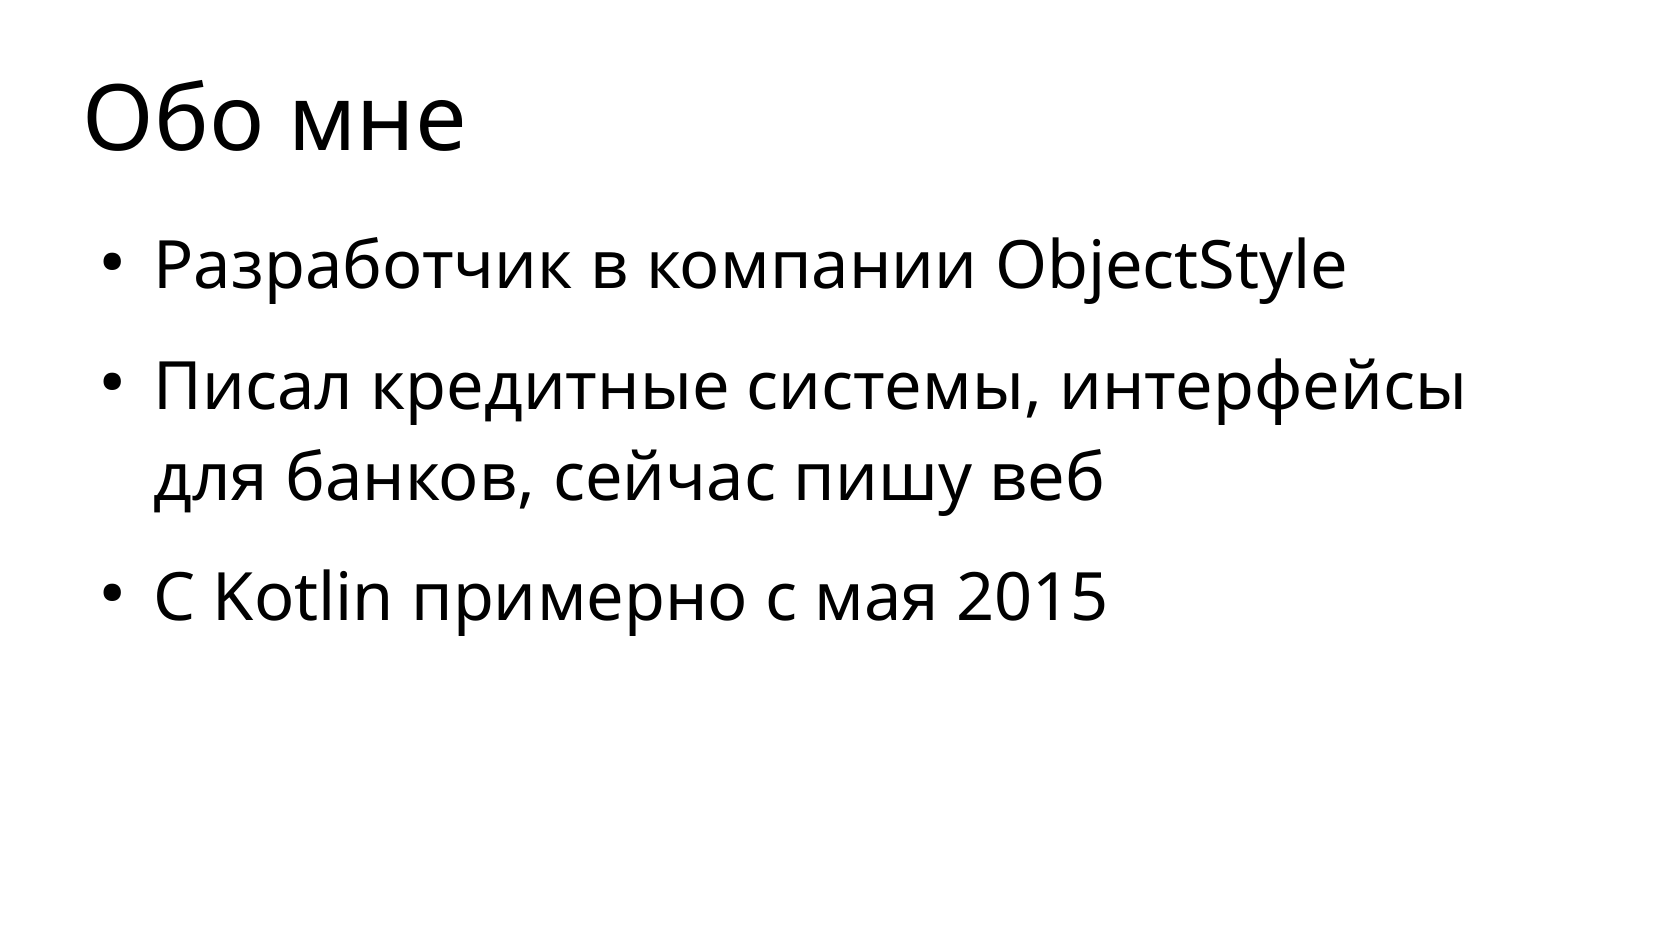

# Обо мне
Разработчик в компании ObjectStyle
Писал кредитные системы, интерфейсы для банков, сейчас пишу веб
С Kotlin примерно с мая 2015